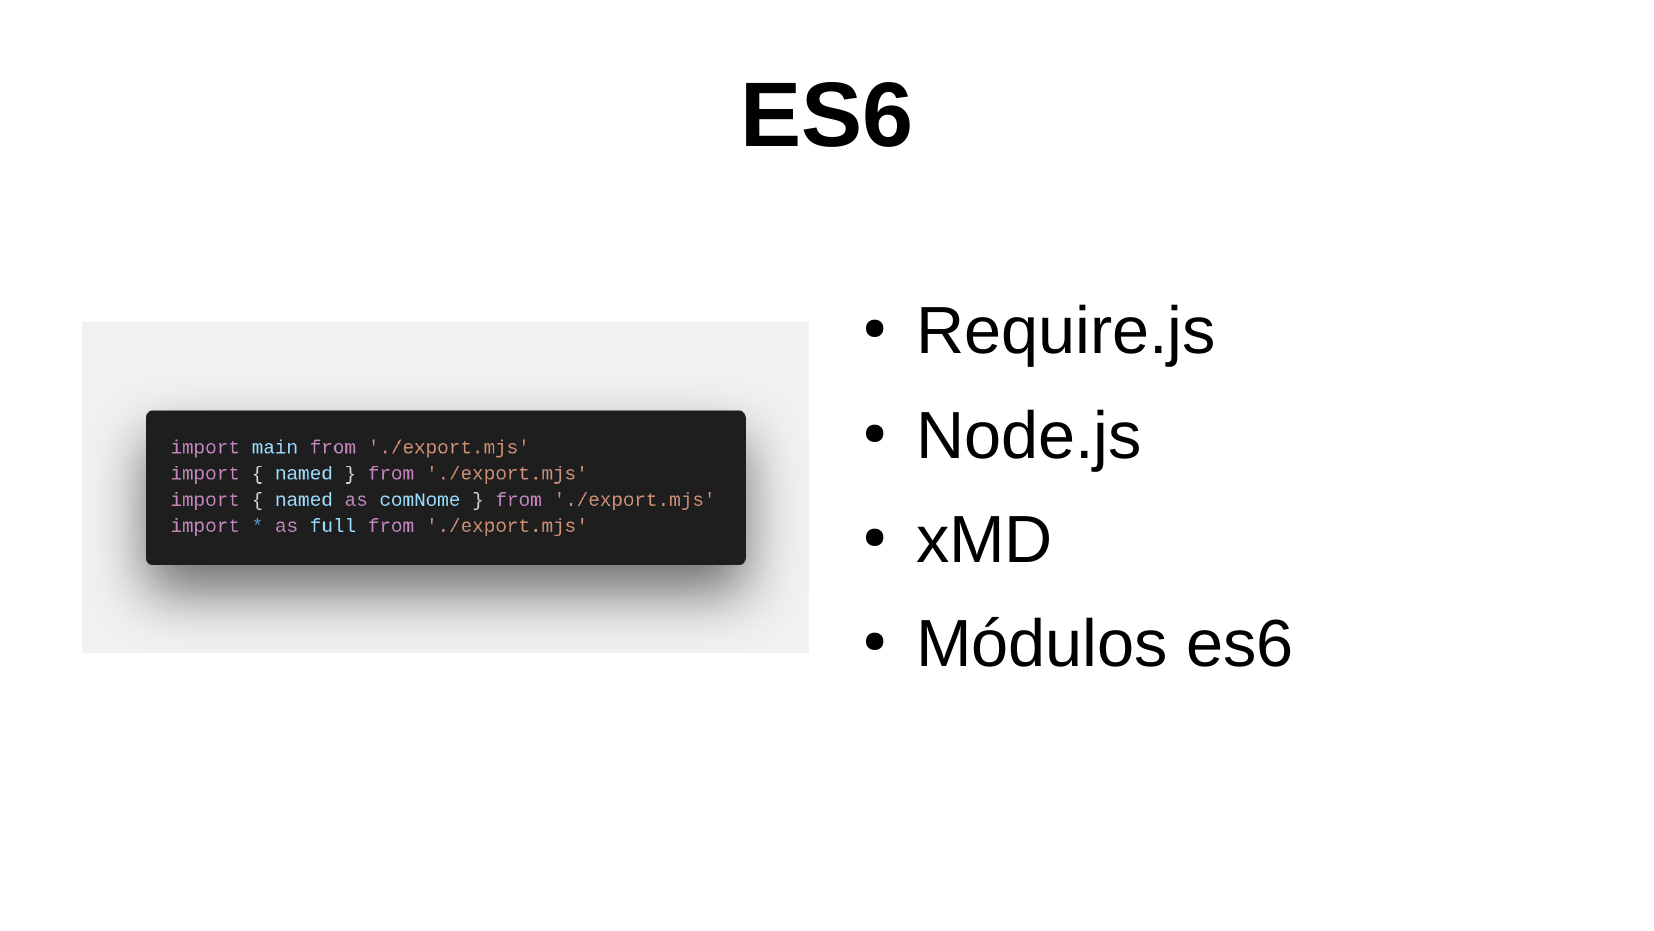

# ES6
Require.js
Node.js
xMD
Módulos es6